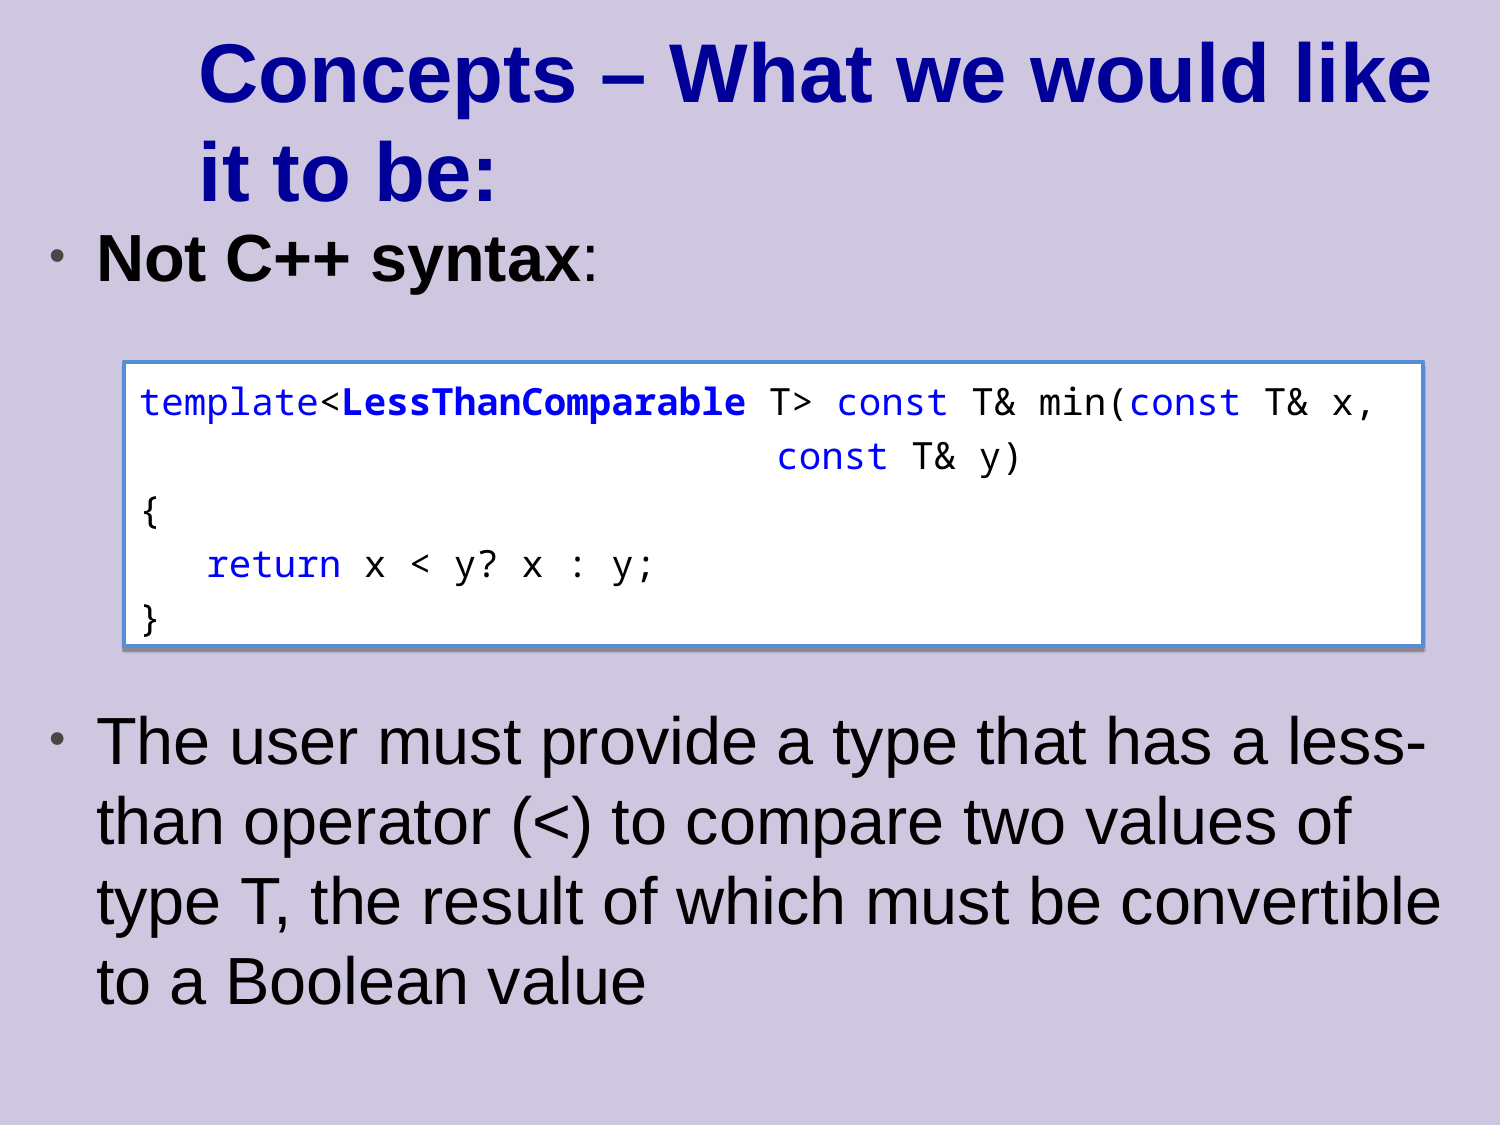

# Concepts – What we would like it to be:
Not C++ syntax:
The user must provide a type that has a less-than operator (<) to compare two values of type T, the result of which must be convertible to a Boolean value
template<LessThanComparable T> const T& min(const T& x,
				 const T& y)
{
   return x < y? x : y;
}